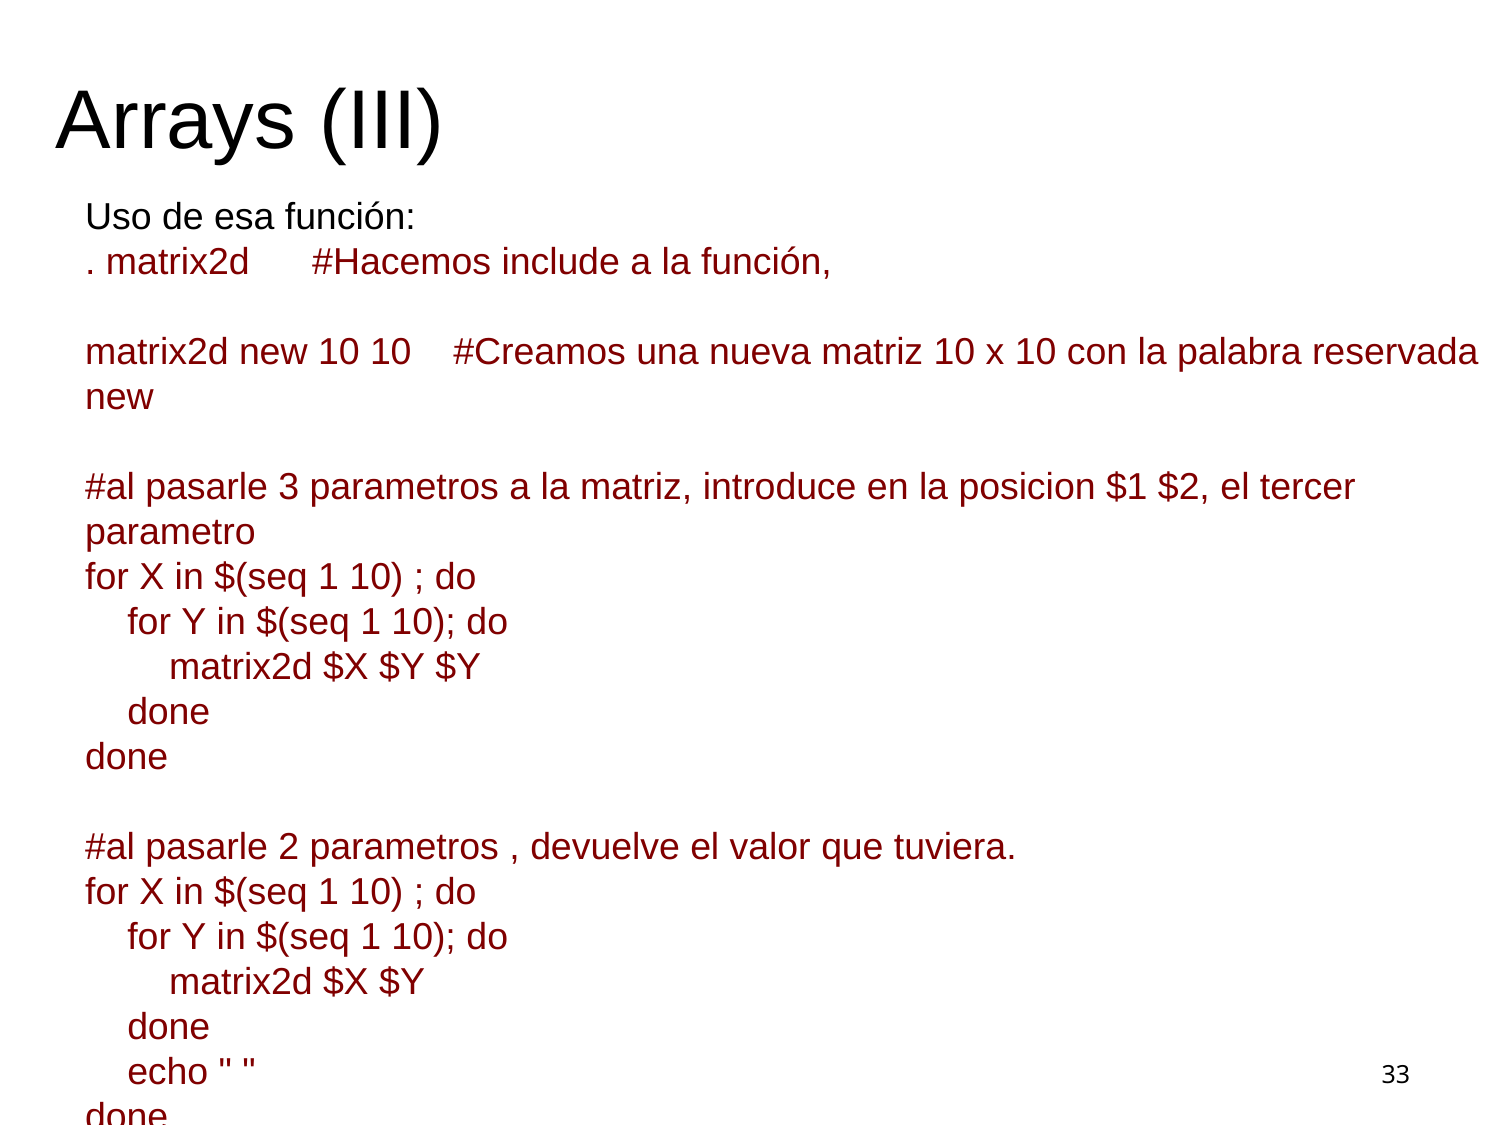

Arrays (III)
Uso de esa función:
. matrix2d #Hacemos include a la función,
matrix2d new 10 10 #Creamos una nueva matriz 10 x 10 con la palabra reservada new
#al pasarle 3 parametros a la matriz, introduce en la posicion $1 $2, el tercer parametro
for X in $(seq 1 10) ; do
 for Y in $(seq 1 10); do
 matrix2d $X $Y $Y
 done
done
#al pasarle 2 parametros , devuelve el valor que tuviera.
for X in $(seq 1 10) ; do
 for Y in $(seq 1 10); do
 matrix2d $X $Y
 done
 echo " "
done